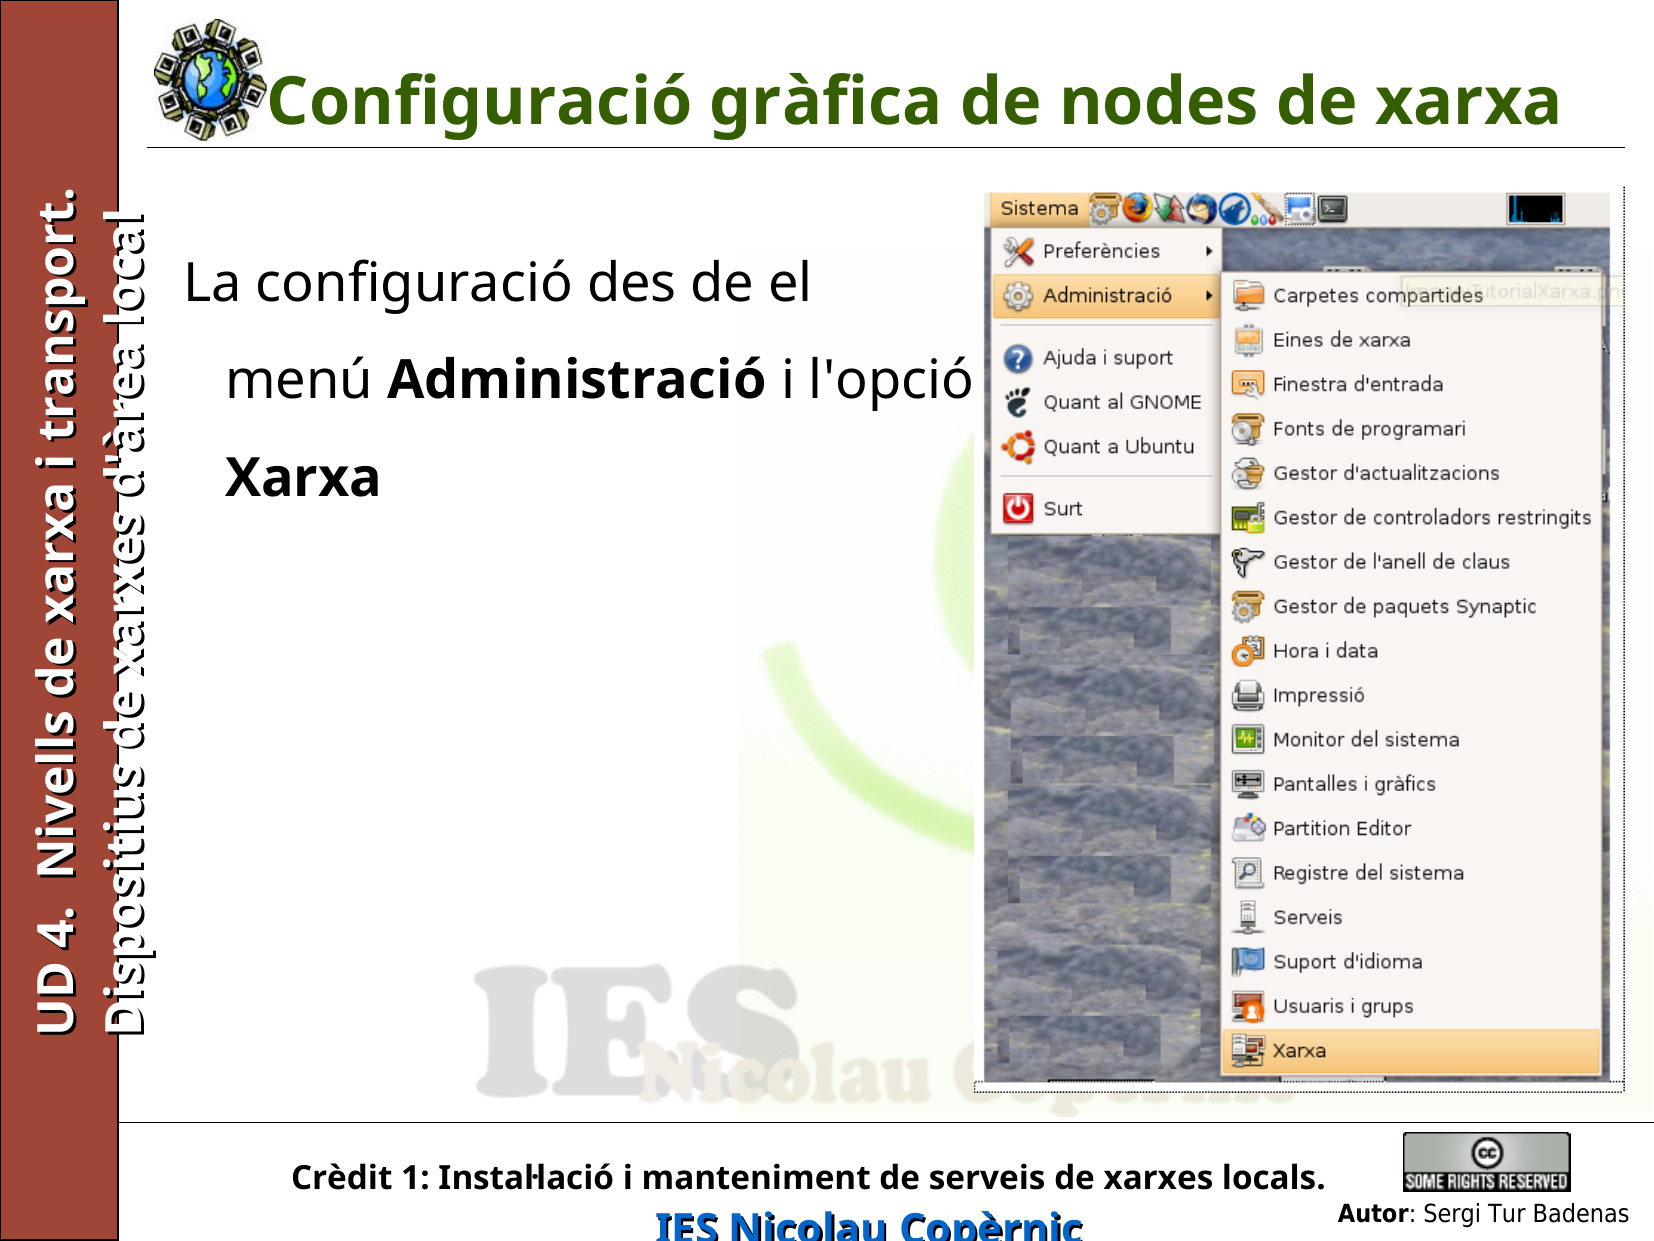

# Configuració gràfica de nodes de xarxa
La configuració des de el
 menú Administració i l'opció
 Xarxa